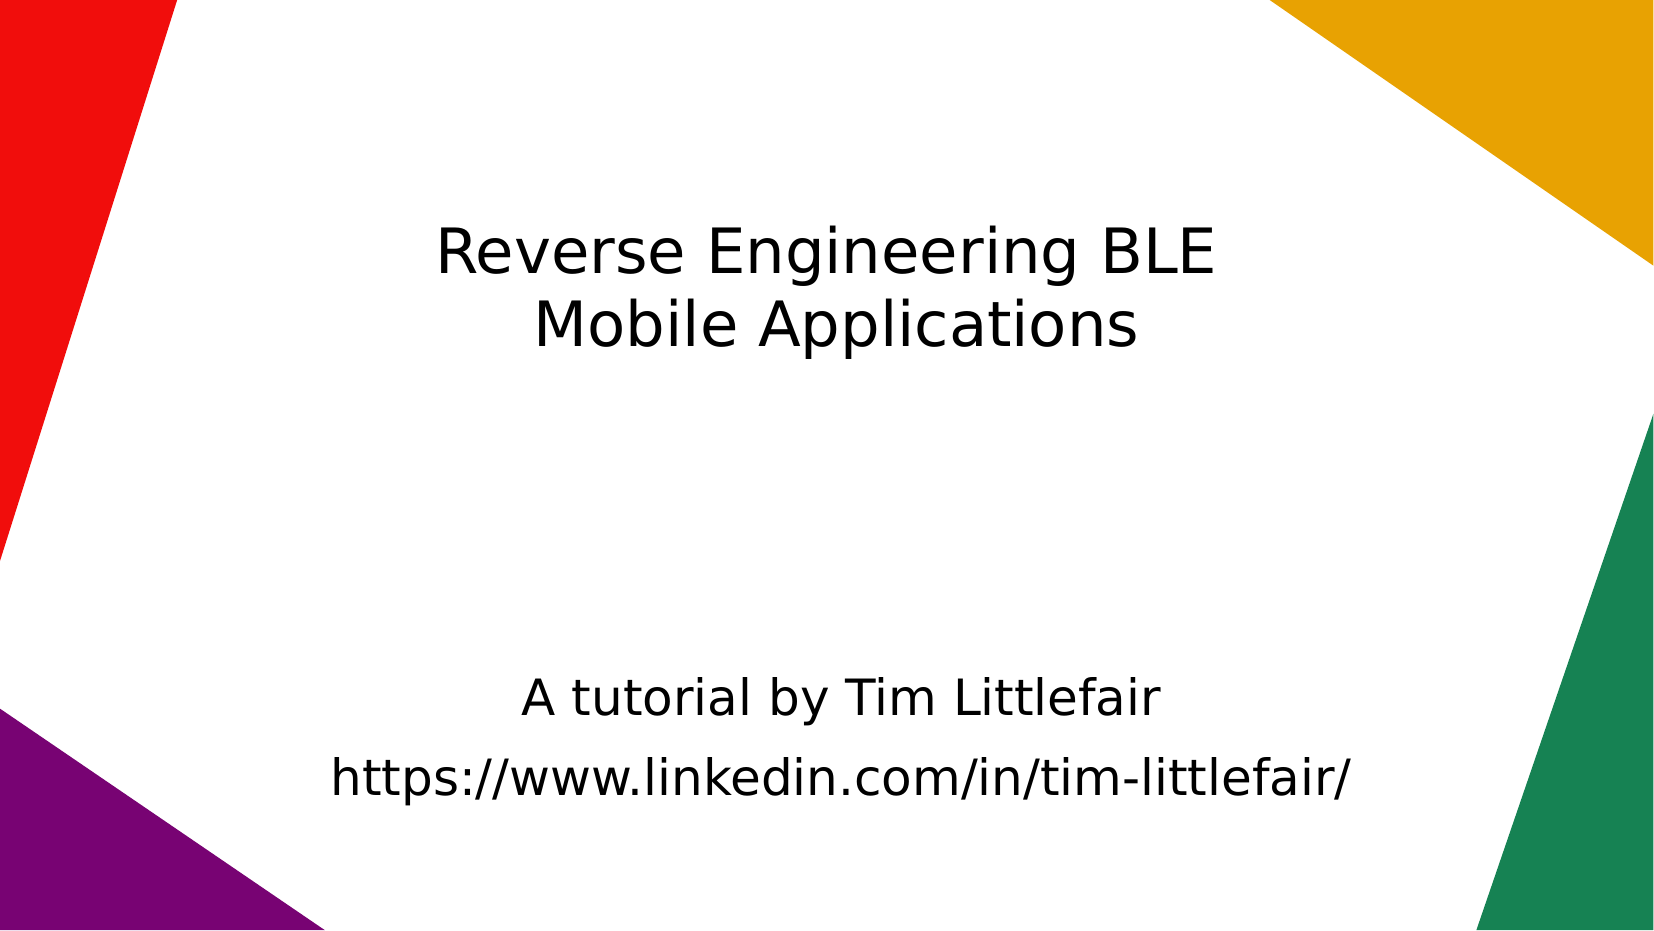

# Reverse Engineering BLE Mobile Applications
A tutorial by Tim Littlefair
https://www.linkedin.com/in/tim-littlefair/